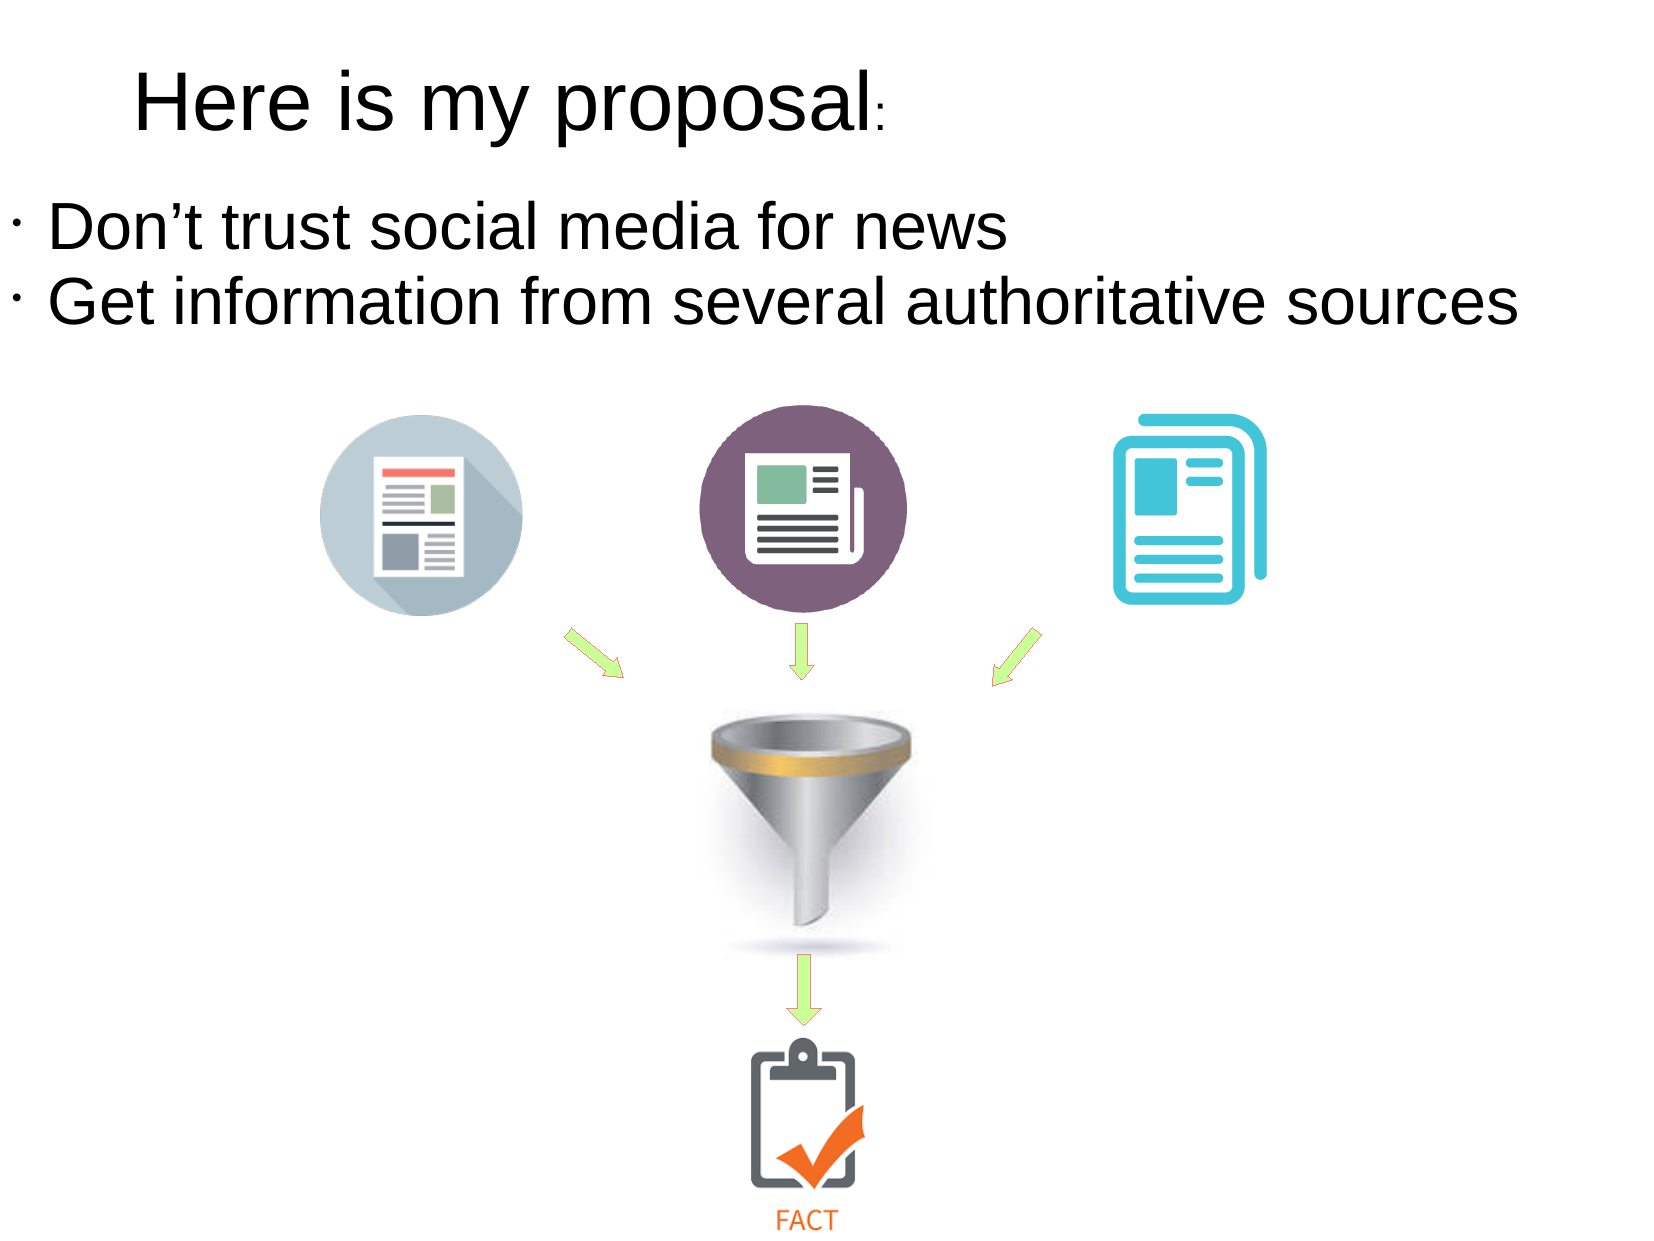

Here is my proposal:
# Don’t trust social media for news
Get information from several authoritative sources